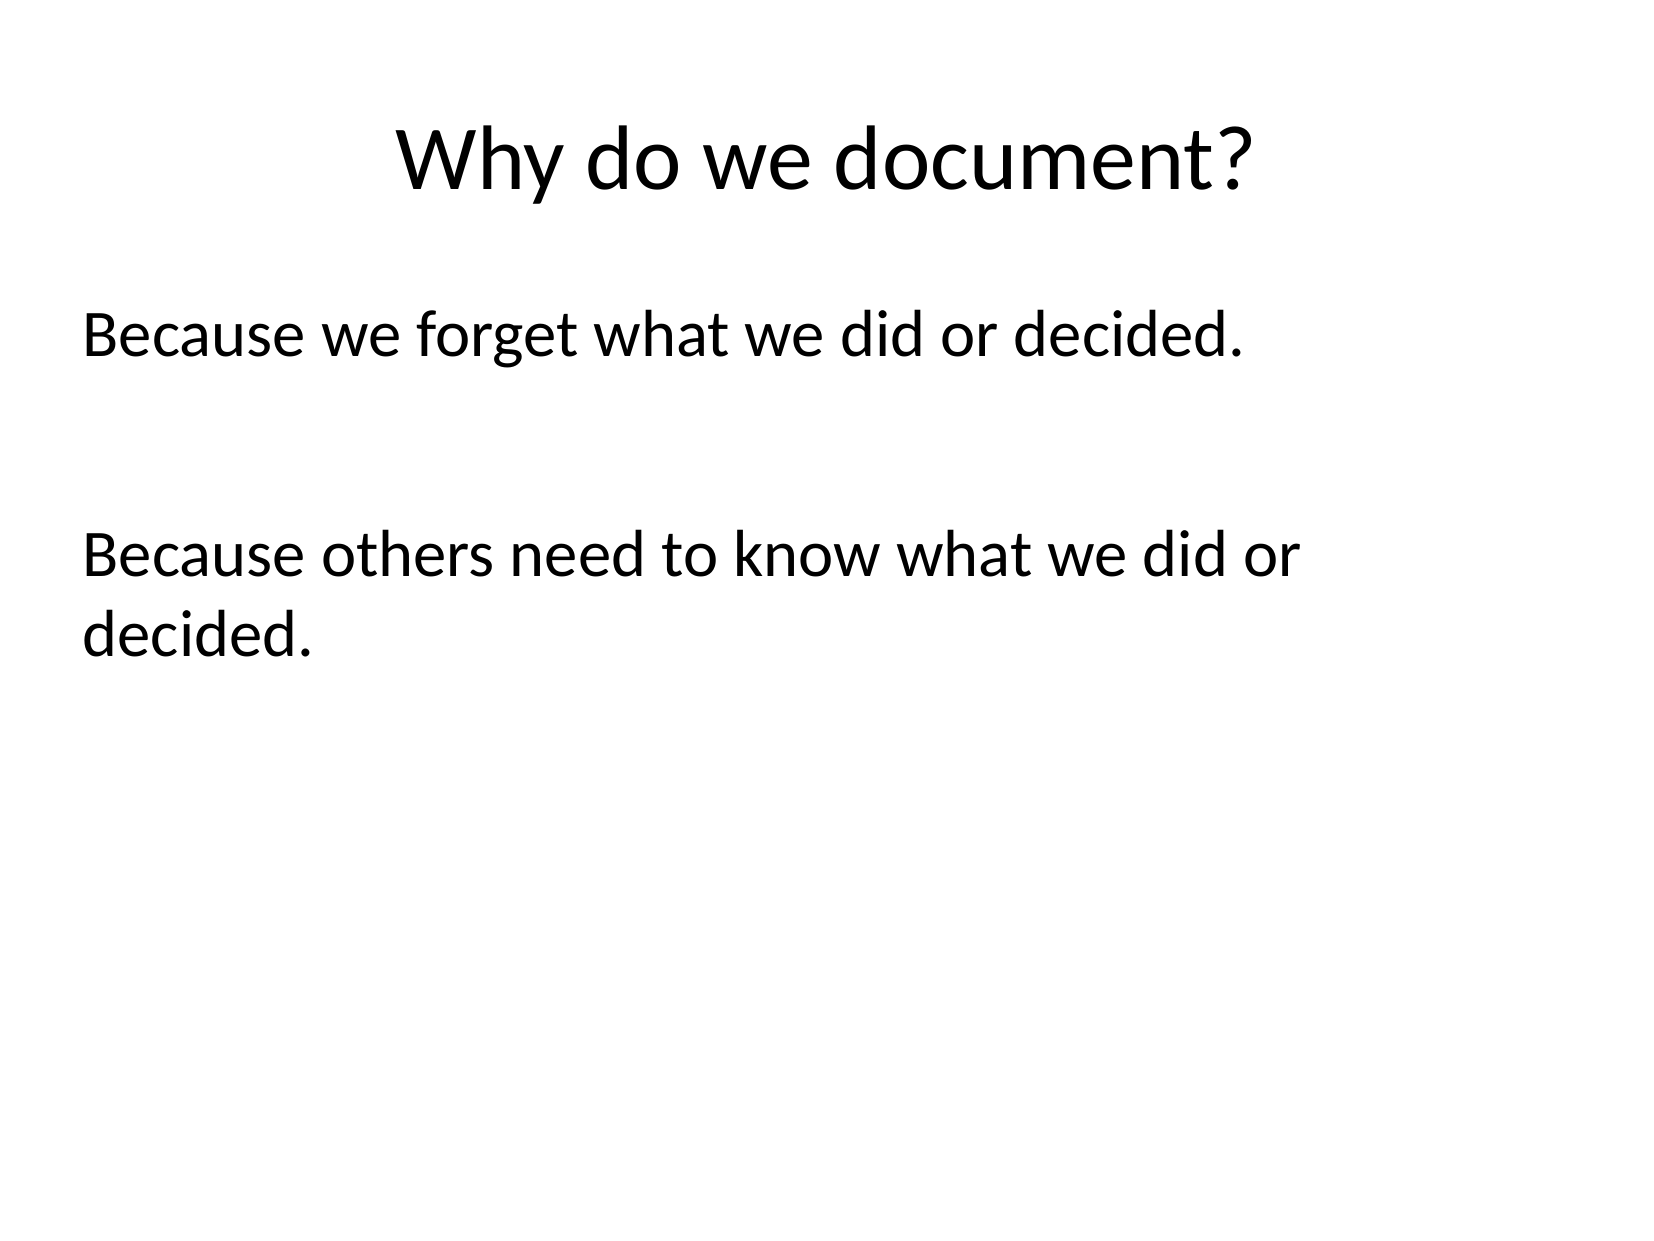

# Why do we document?
Because we forget what we did or decided.
Because others need to know what we did or decided.